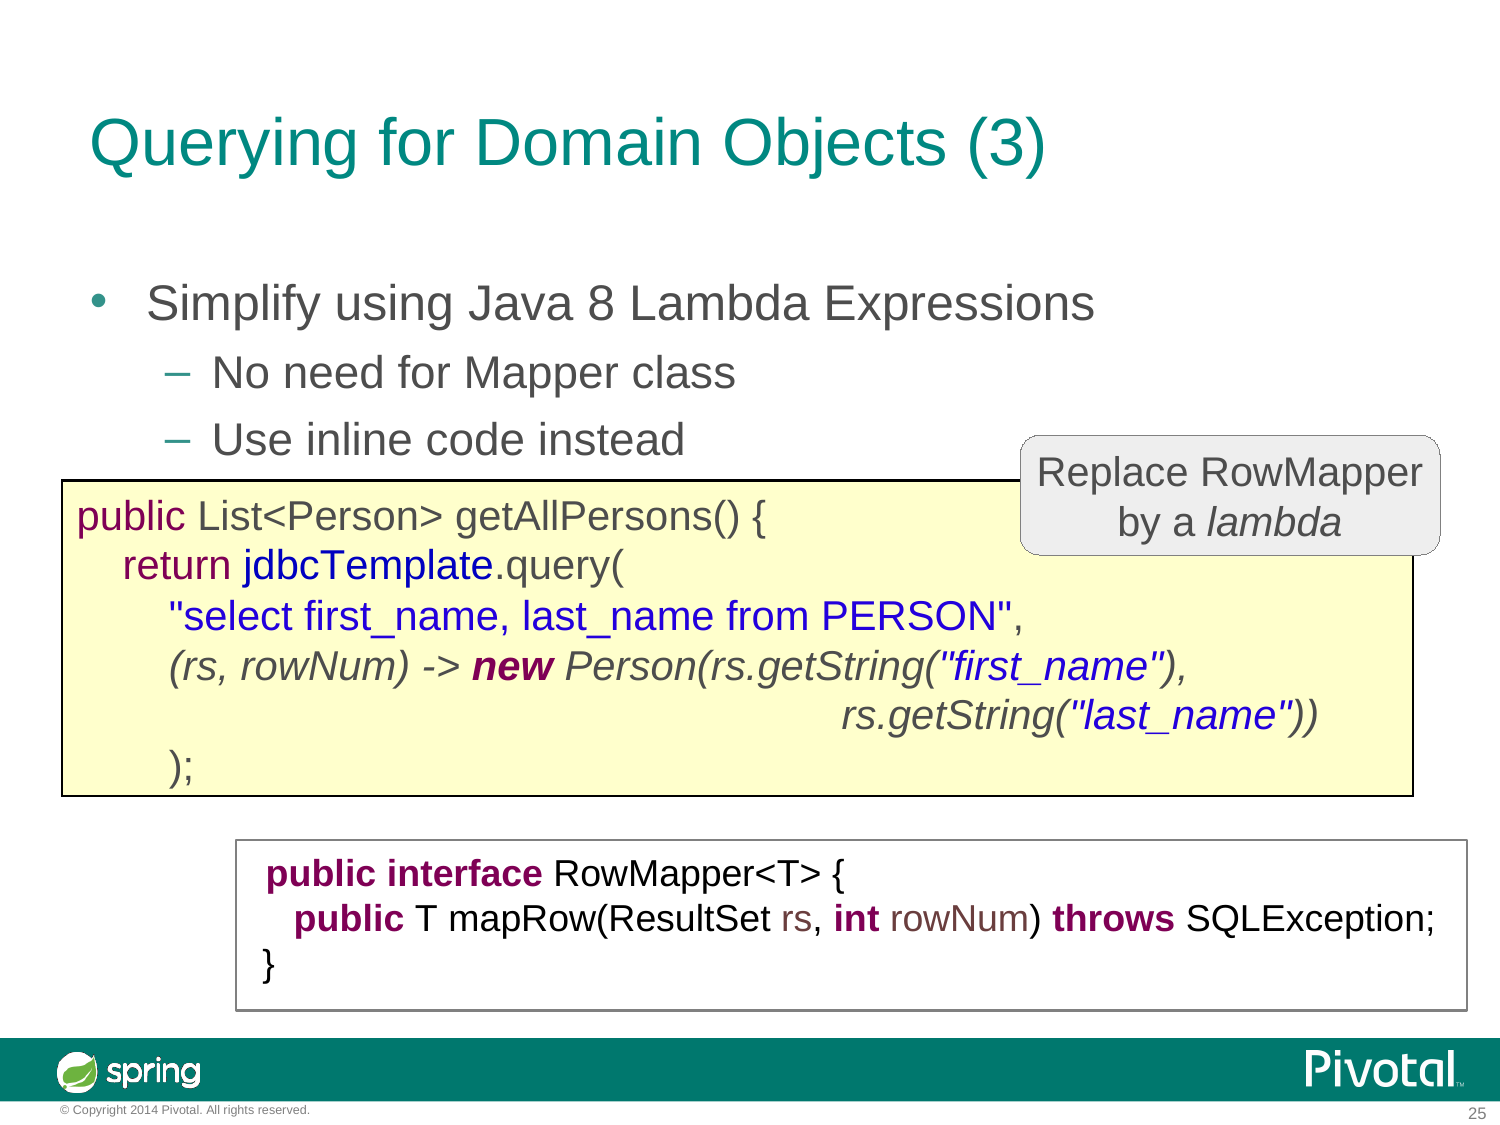

# Querying for Domain Objects (3)
Simplify using Java 8 Lambda Expressions
No need for Mapper class
Use inline code instead
Replace RowMapper
by a lambda
public List<Person> getAllPersons() {
 return jdbcTemplate.query(
 "select first_name, last_name from PERSON",
 (rs, rowNum) -> new Person(rs.getString("first_name"),
	 rs.getString("last_name"))
 );
 public interface RowMapper<T> {
 public T mapRow(ResultSet rs, int rowNum) throws SQLException;
 }